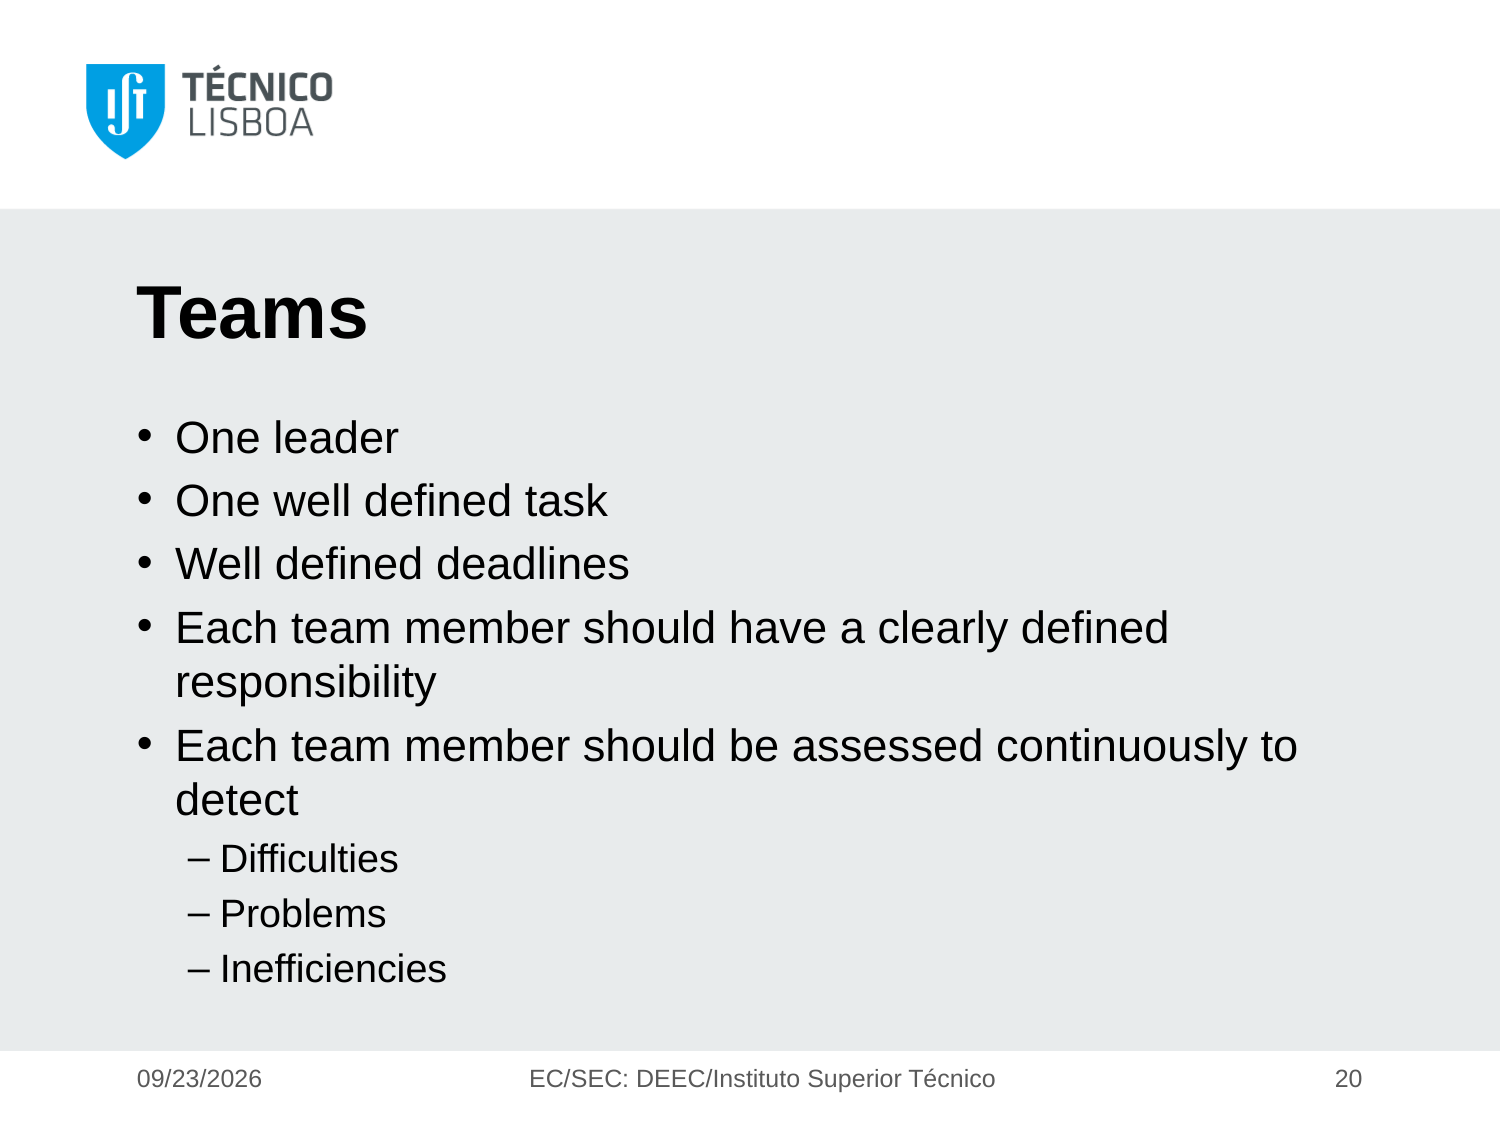

# Teams
One leader
One well defined task
Well defined deadlines
Each team member should have a clearly defined responsibility
Each team member should be assessed continuously to detect
Difficulties
Problems
Inefficiencies
EC/SEC: DEEC/Instituto Superior Técnico